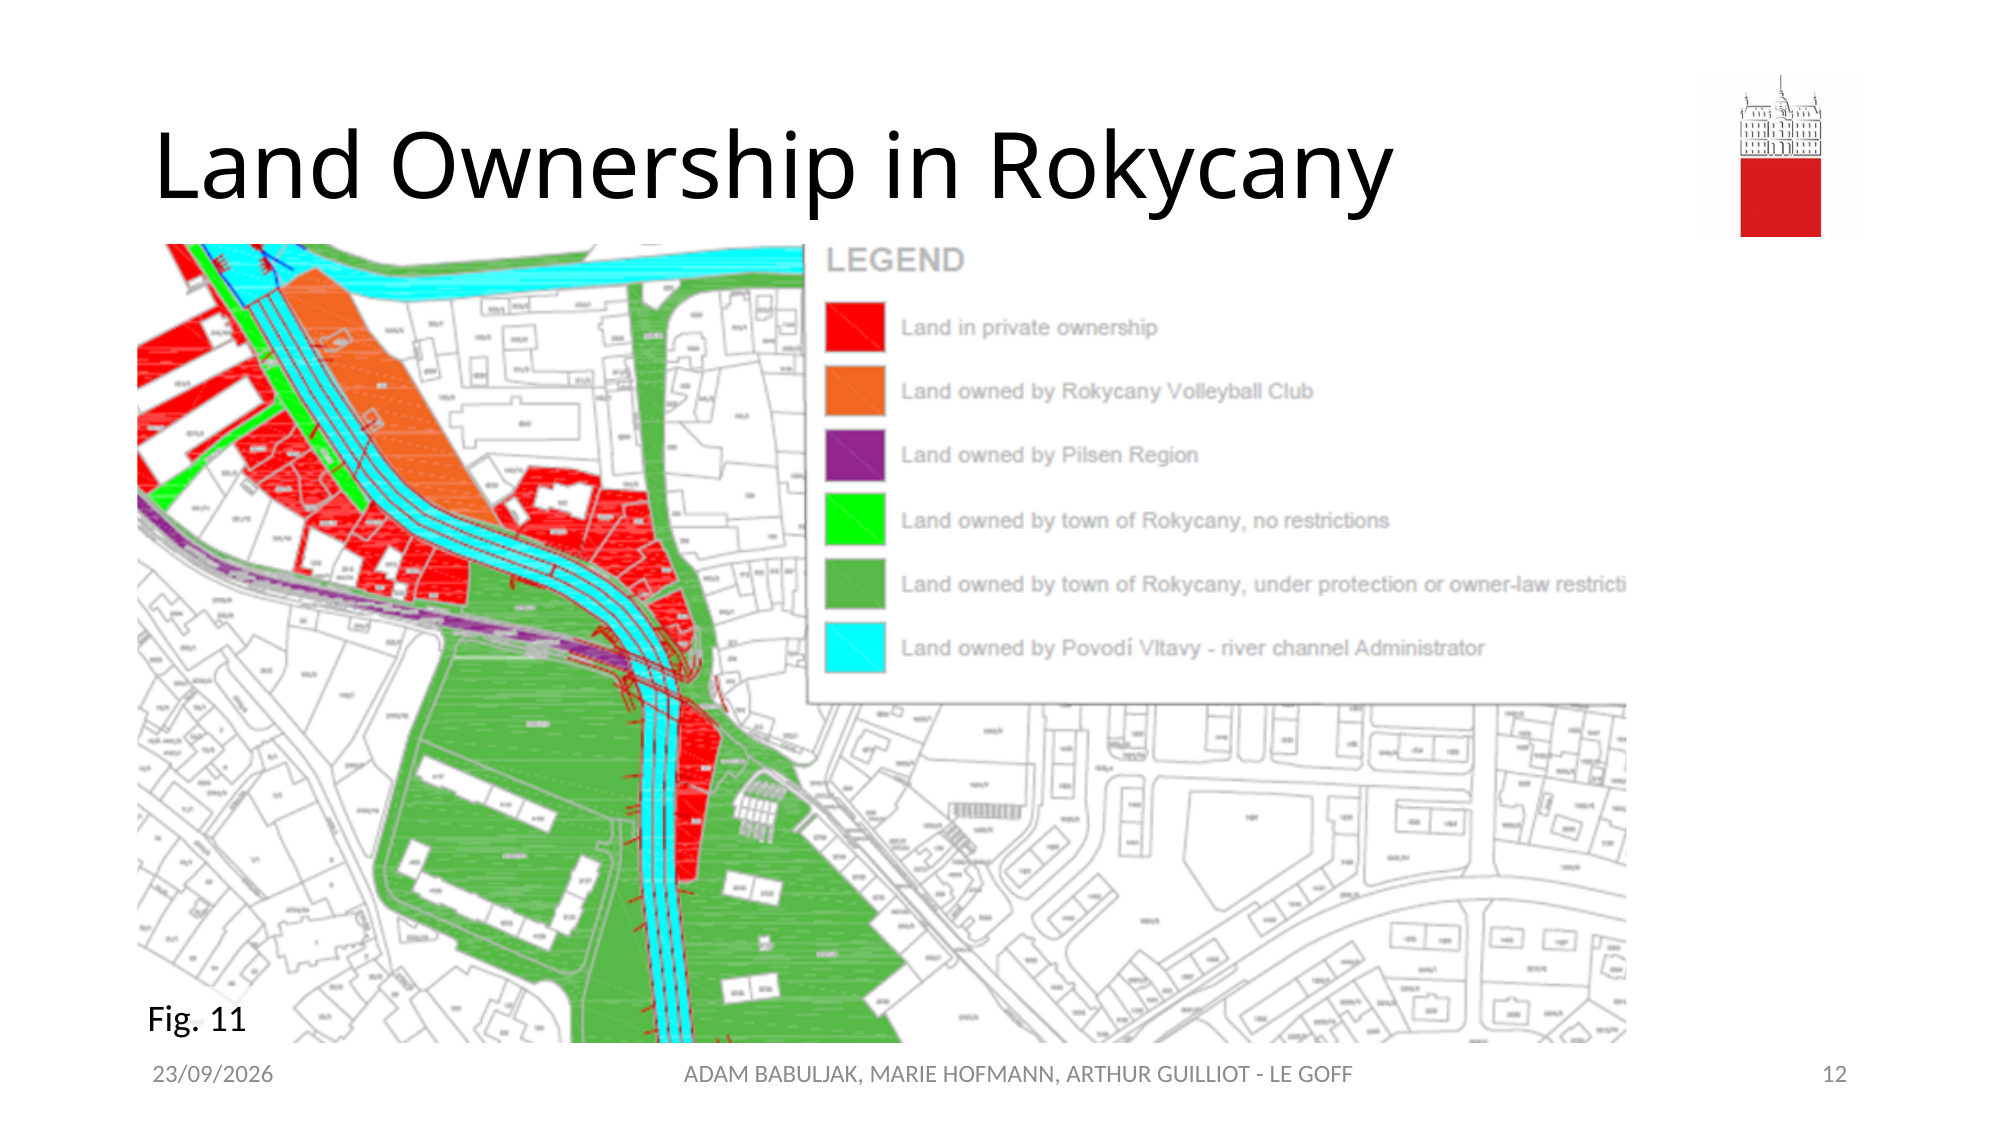

# Land Ownership in Rokycany
Fig. 11
ADAM BABULJAK, MARIE HOFMANN, ARTHUR GUILLIOT - LE GOFF